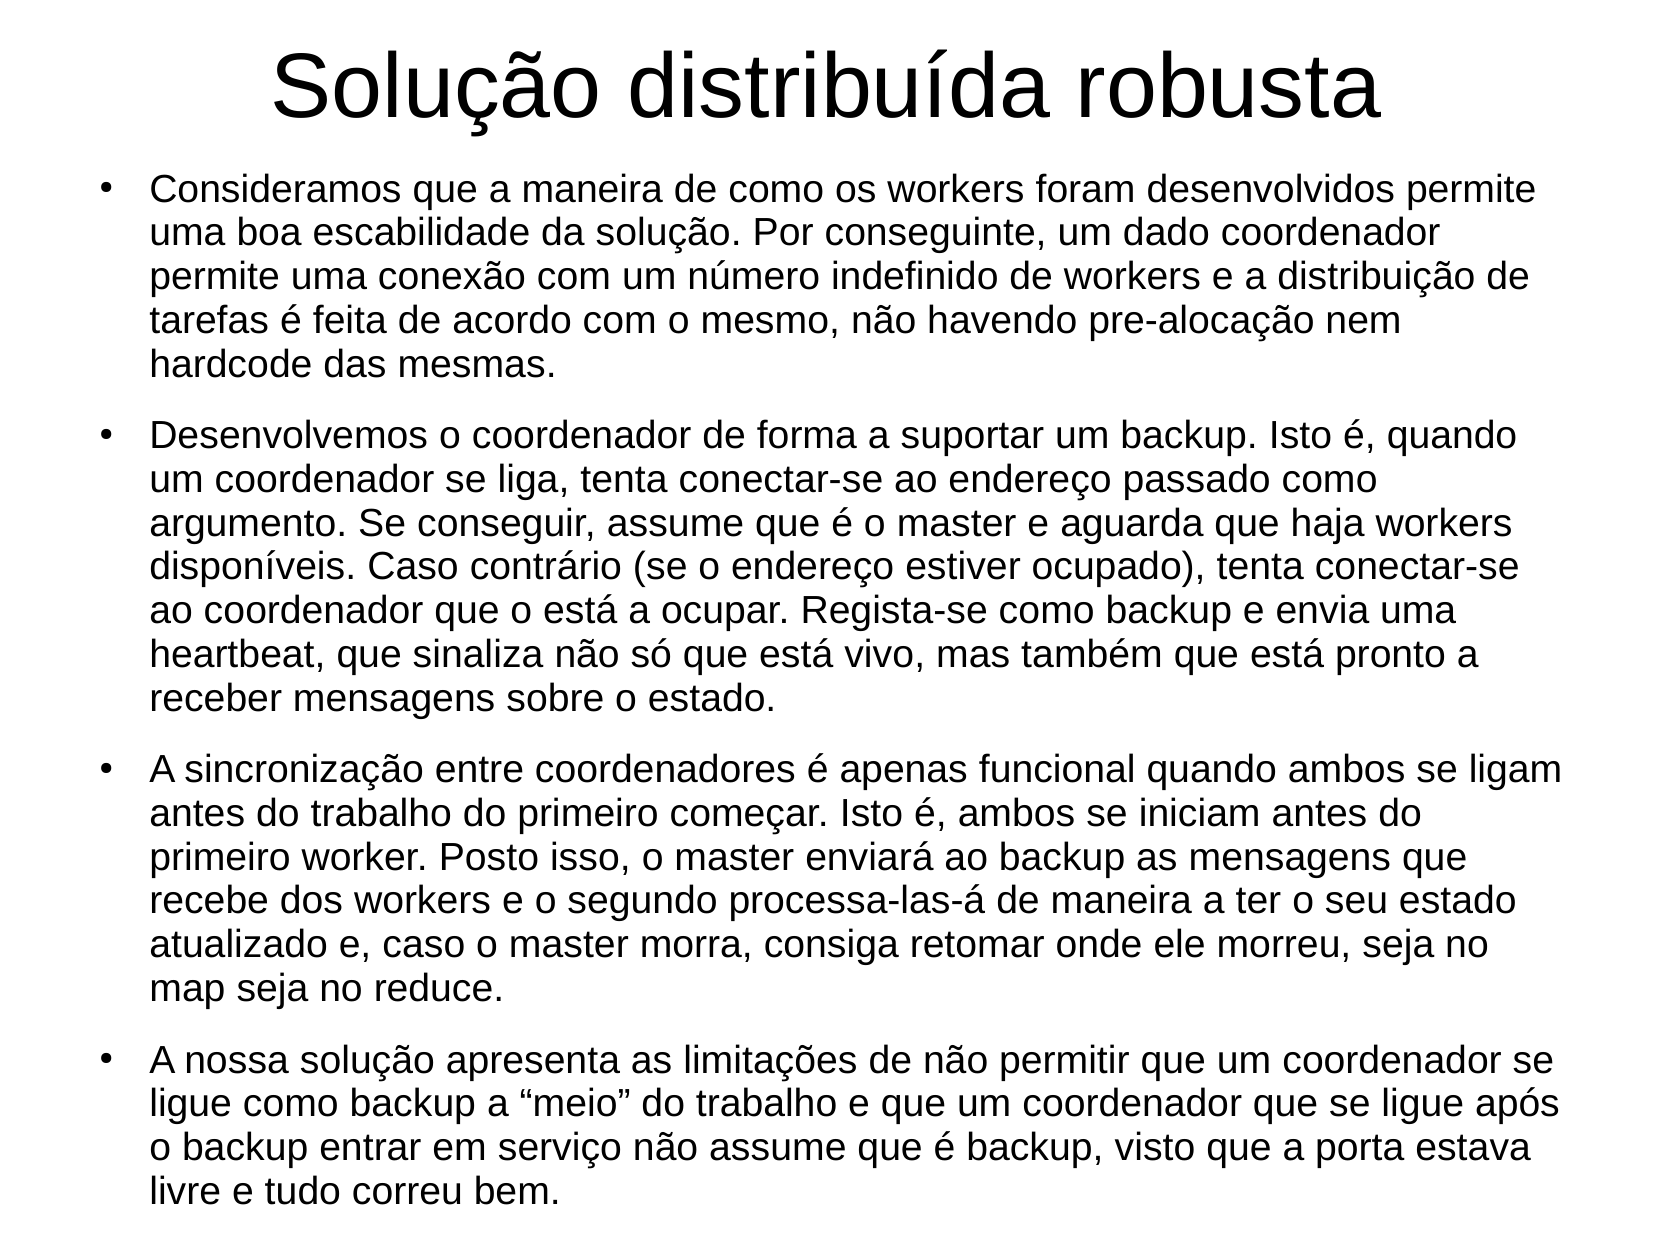

# Solução distribuída robusta
Consideramos que a maneira de como os workers foram desenvolvidos permite uma boa escabilidade da solução. Por conseguinte, um dado coordenador permite uma conexão com um número indefinido de workers e a distribuição de tarefas é feita de acordo com o mesmo, não havendo pre-alocação nem hardcode das mesmas.
Desenvolvemos o coordenador de forma a suportar um backup. Isto é, quando um coordenador se liga, tenta conectar-se ao endereço passado como argumento. Se conseguir, assume que é o master e aguarda que haja workers disponíveis. Caso contrário (se o endereço estiver ocupado), tenta conectar-se ao coordenador que o está a ocupar. Regista-se como backup e envia uma heartbeat, que sinaliza não só que está vivo, mas também que está pronto a receber mensagens sobre o estado.
A sincronização entre coordenadores é apenas funcional quando ambos se ligam antes do trabalho do primeiro começar. Isto é, ambos se iniciam antes do primeiro worker. Posto isso, o master enviará ao backup as mensagens que recebe dos workers e o segundo processa-las-á de maneira a ter o seu estado atualizado e, caso o master morra, consiga retomar onde ele morreu, seja no map seja no reduce.
A nossa solução apresenta as limitações de não permitir que um coordenador se ligue como backup a “meio” do trabalho e que um coordenador que se ligue após o backup entrar em serviço não assume que é backup, visto que a porta estava livre e tudo correu bem.